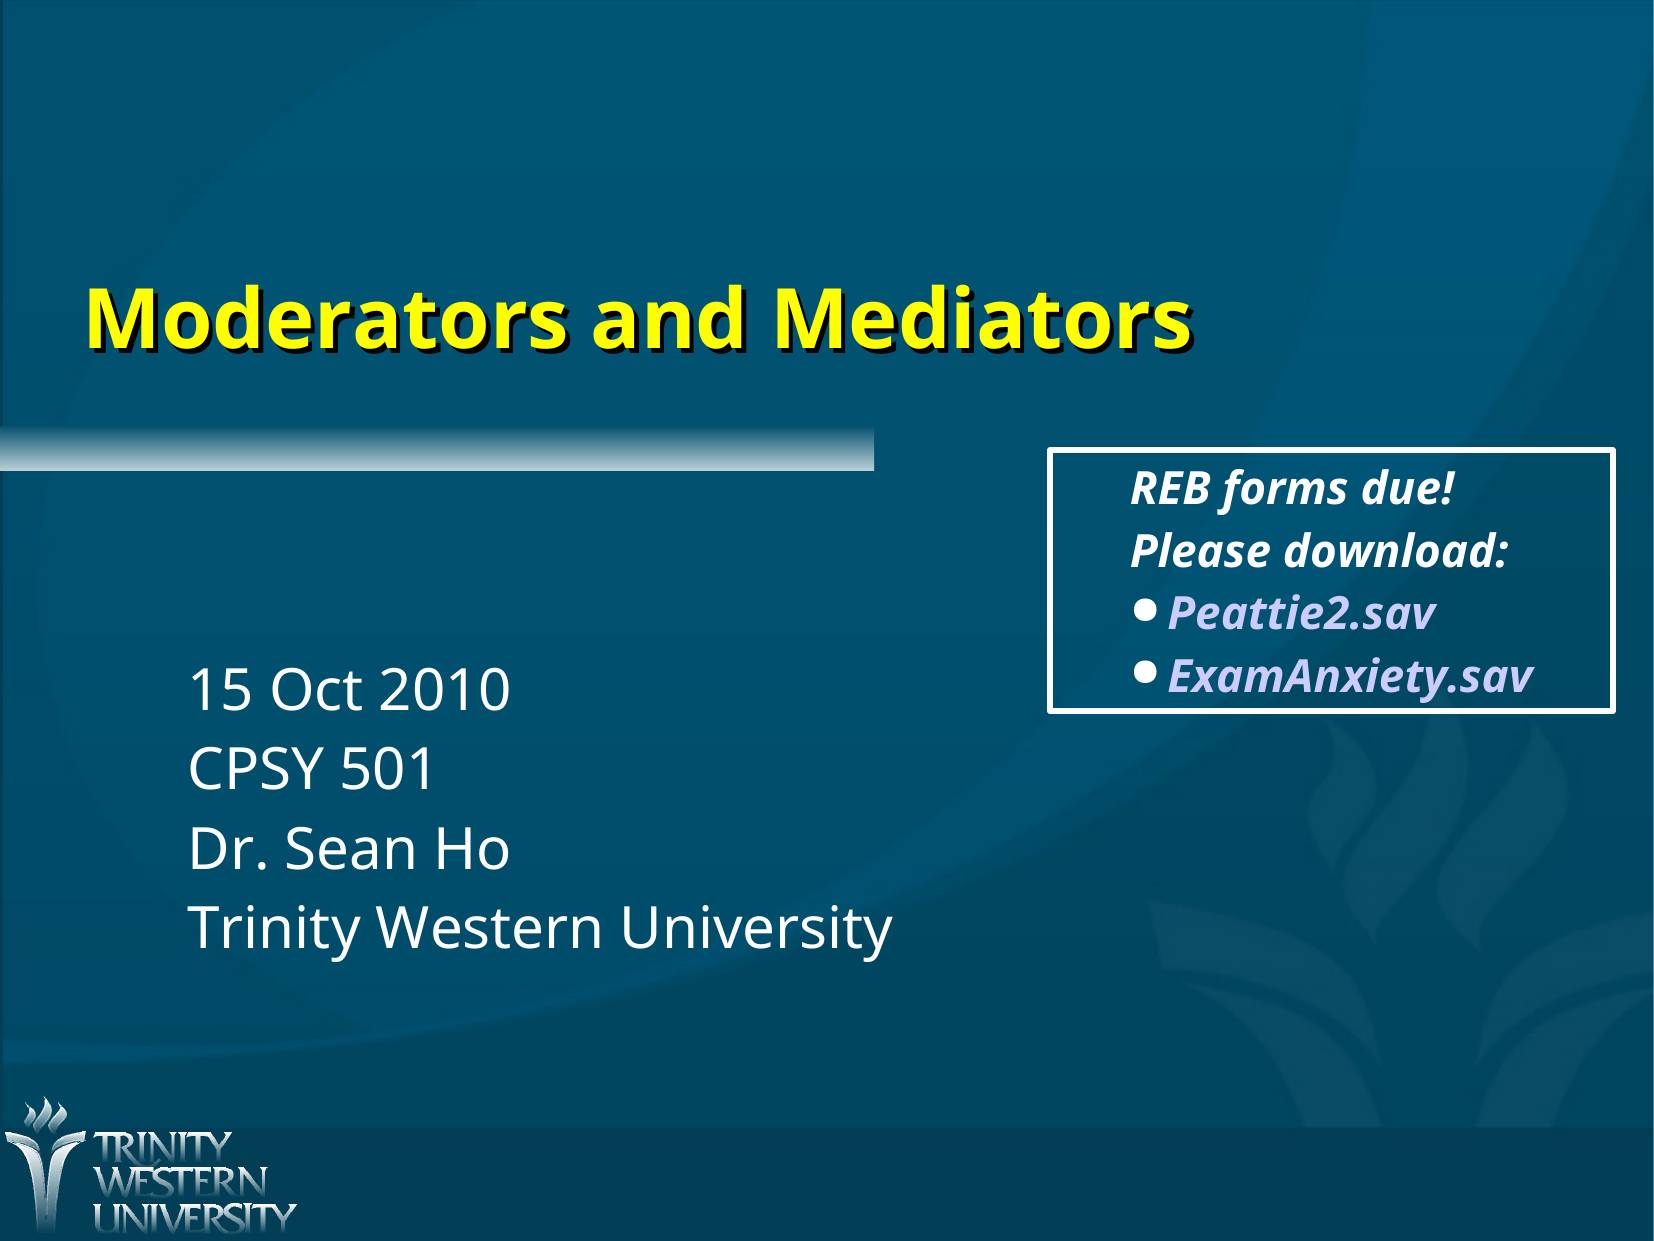

# Moderators and Mediators
REB forms due!
Please download:
Peattie2.sav
ExamAnxiety.sav
15 Oct 2010
CPSY 501
Dr. Sean Ho
Trinity Western University